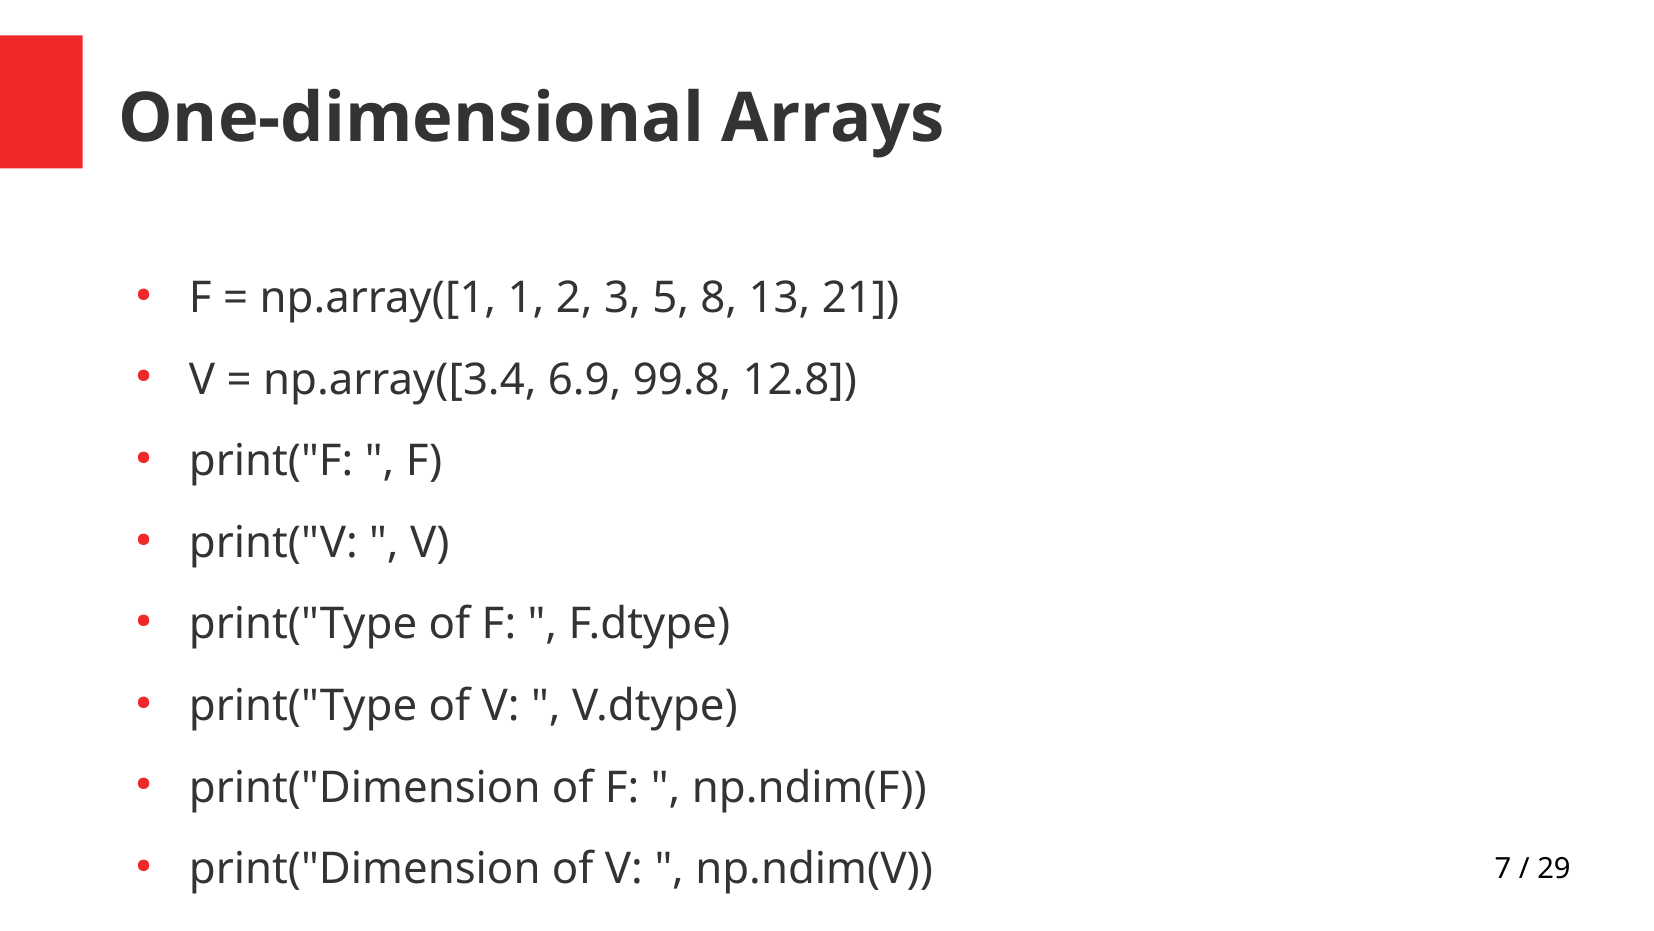

# One-dimensional Arrays
F = np.array([1, 1, 2, 3, 5, 8, 13, 21])
V = np.array([3.4, 6.9, 99.8, 12.8])
print("F: ", F)
print("V: ", V)
print("Type of F: ", F.dtype)
print("Type of V: ", V.dtype)
print("Dimension of F: ", np.ndim(F))
print("Dimension of V: ", np.ndim(V))
7